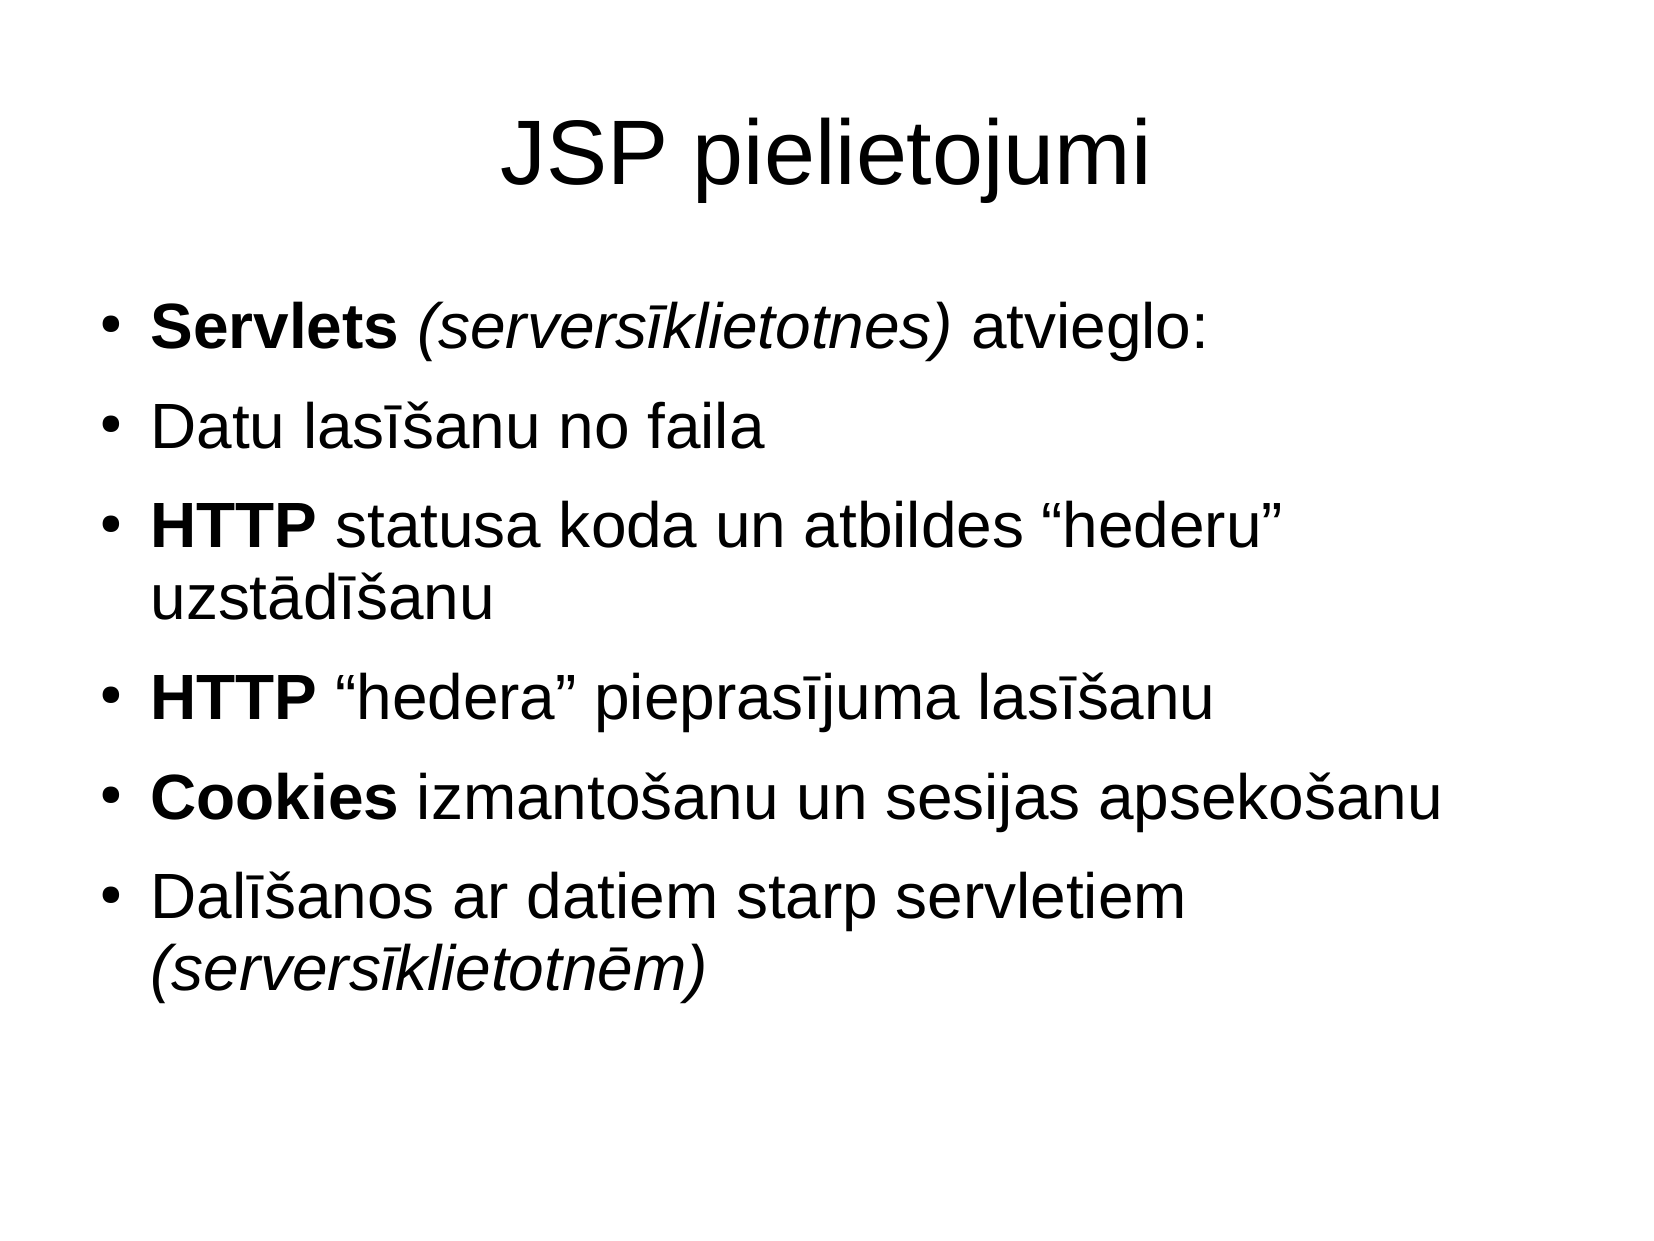

# JSP pielietojumi
Servlets (serversīklietotnes) atvieglo:
Datu lasīšanu no faila
HTTP statusa koda un atbildes “hederu” uzstādīšanu
HTTP “hedera” pieprasījuma lasīšanu
Cookies izmantošanu un sesijas apsekošanu
Dalīšanos ar datiem starp servletiem (serversīklietotnēm)